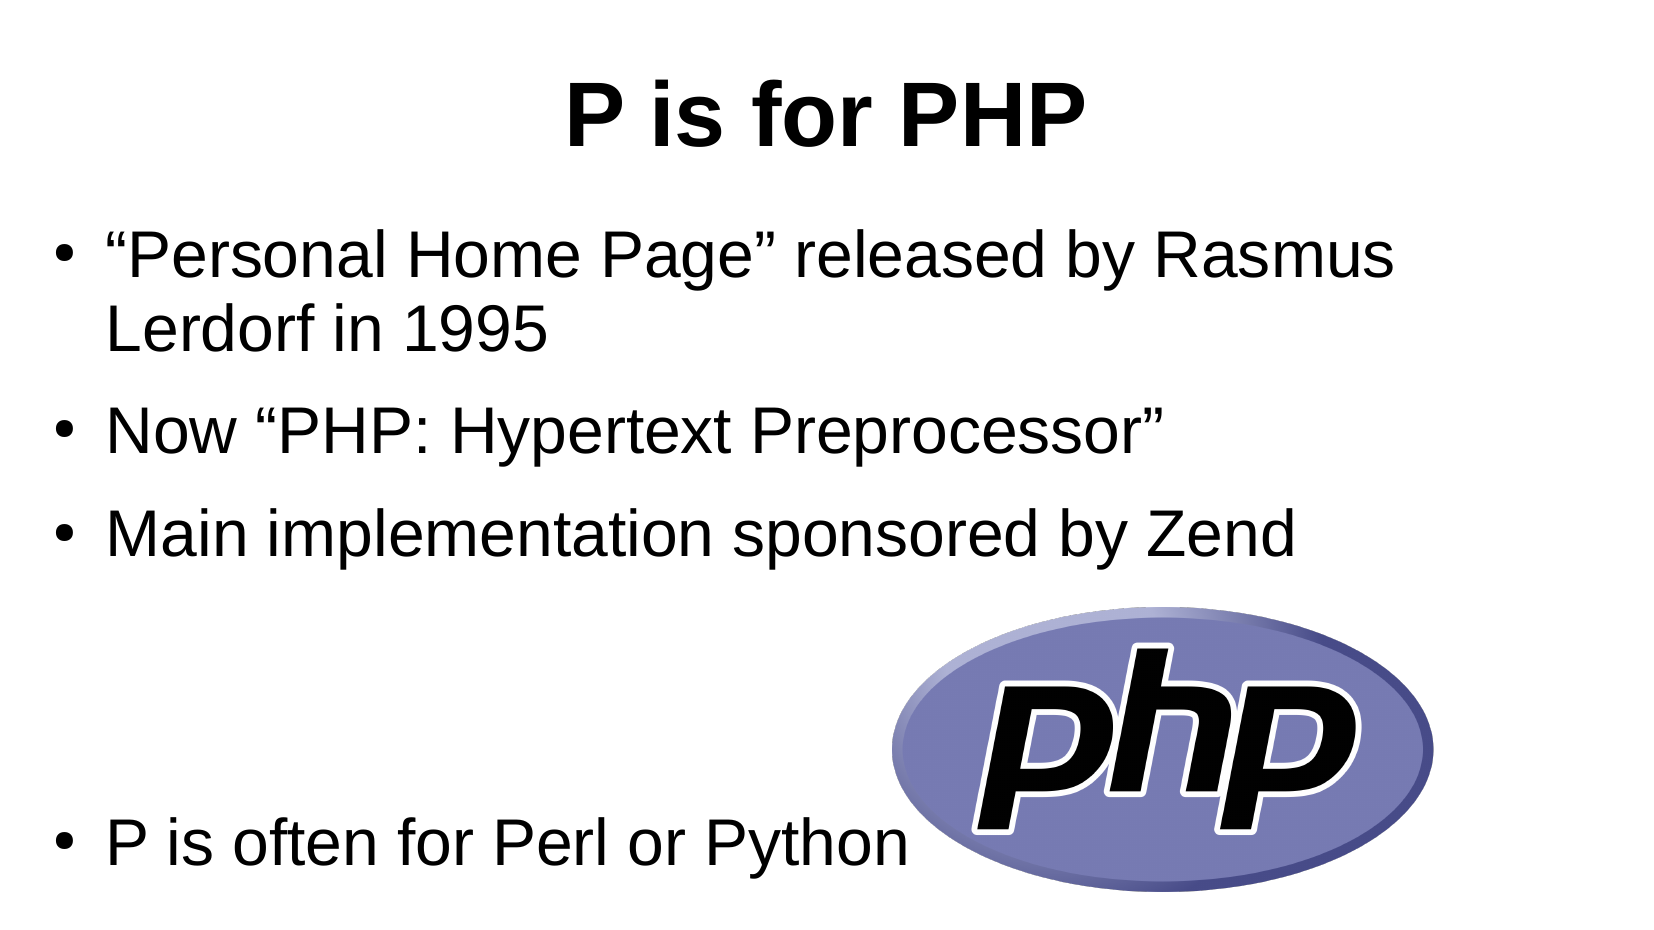

# P is for PHP
“Personal Home Page” released by Rasmus Lerdorf in 1995
Now “PHP: Hypertext Preprocessor”
Main implementation sponsored by Zend
P is often for Perl or Python